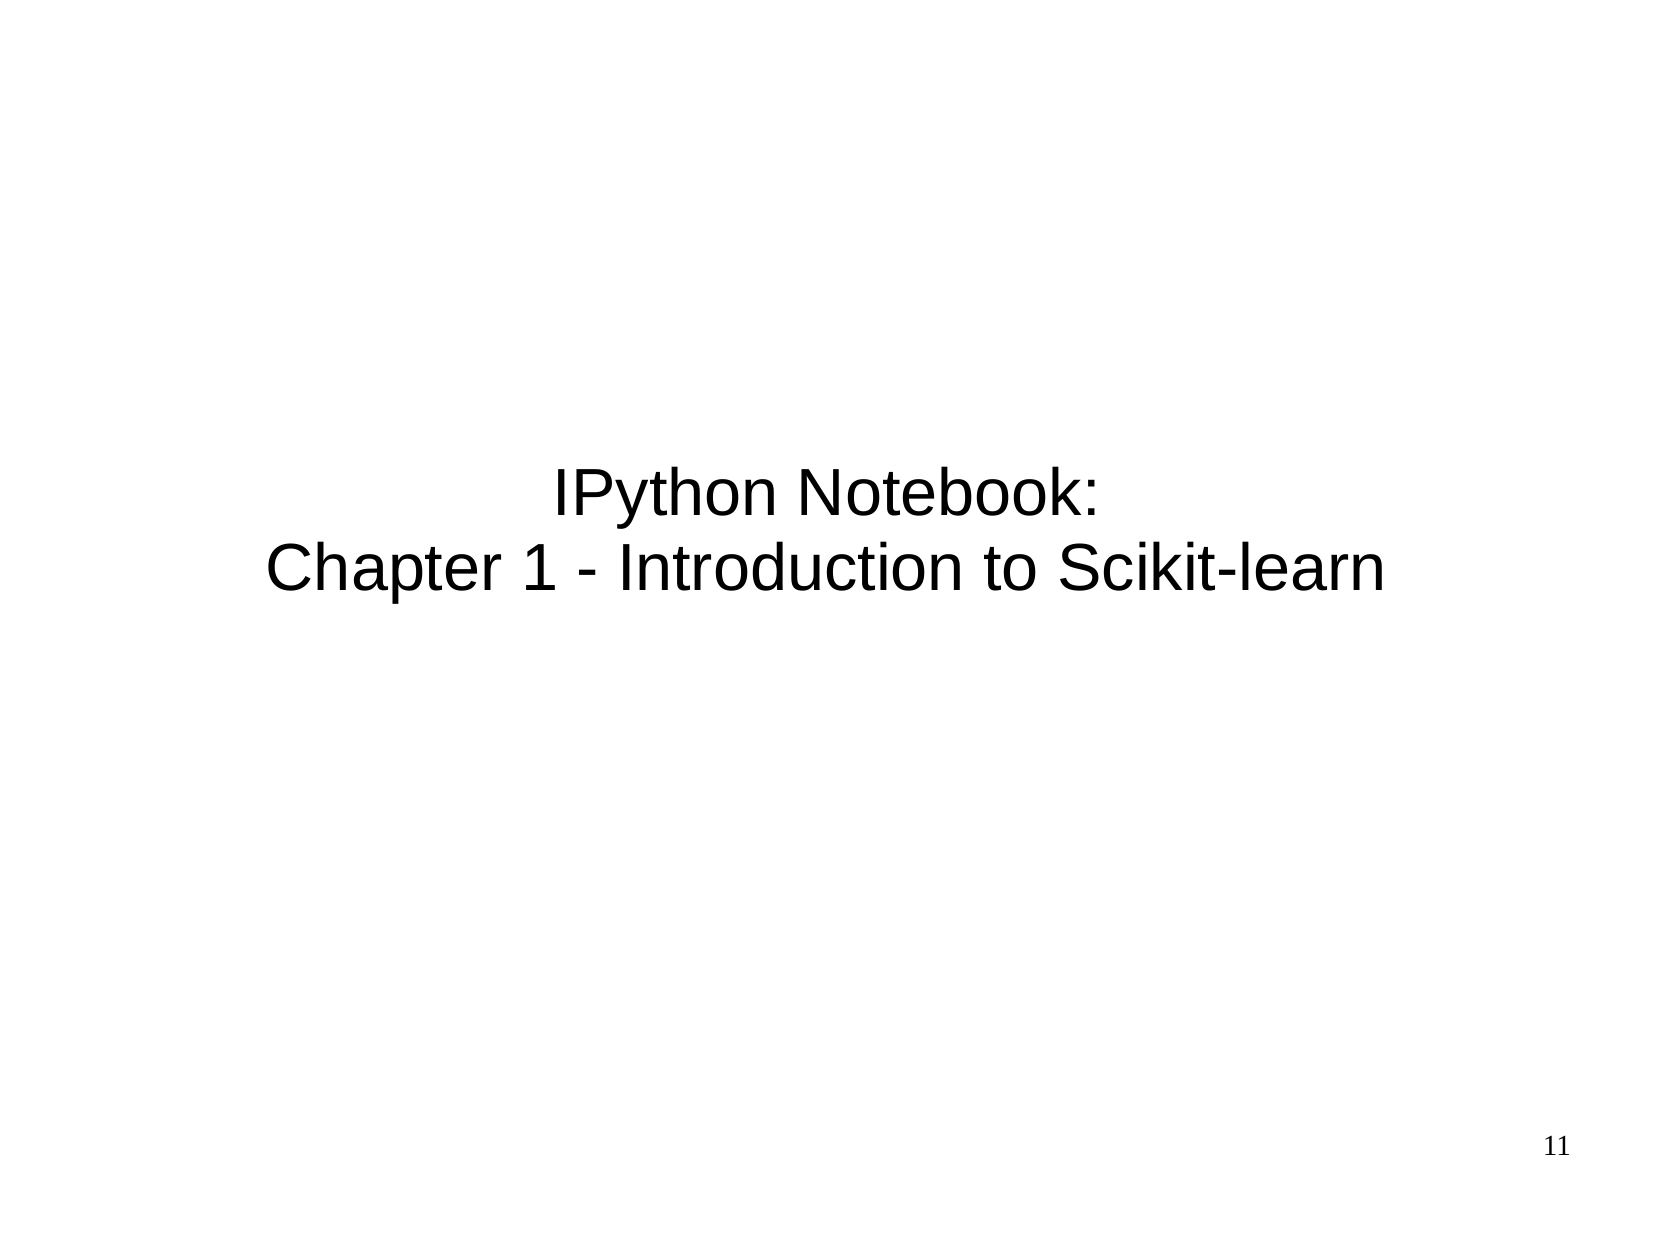

# IPython Notebook: Chapter 1 - Introduction to Scikit-learn
11